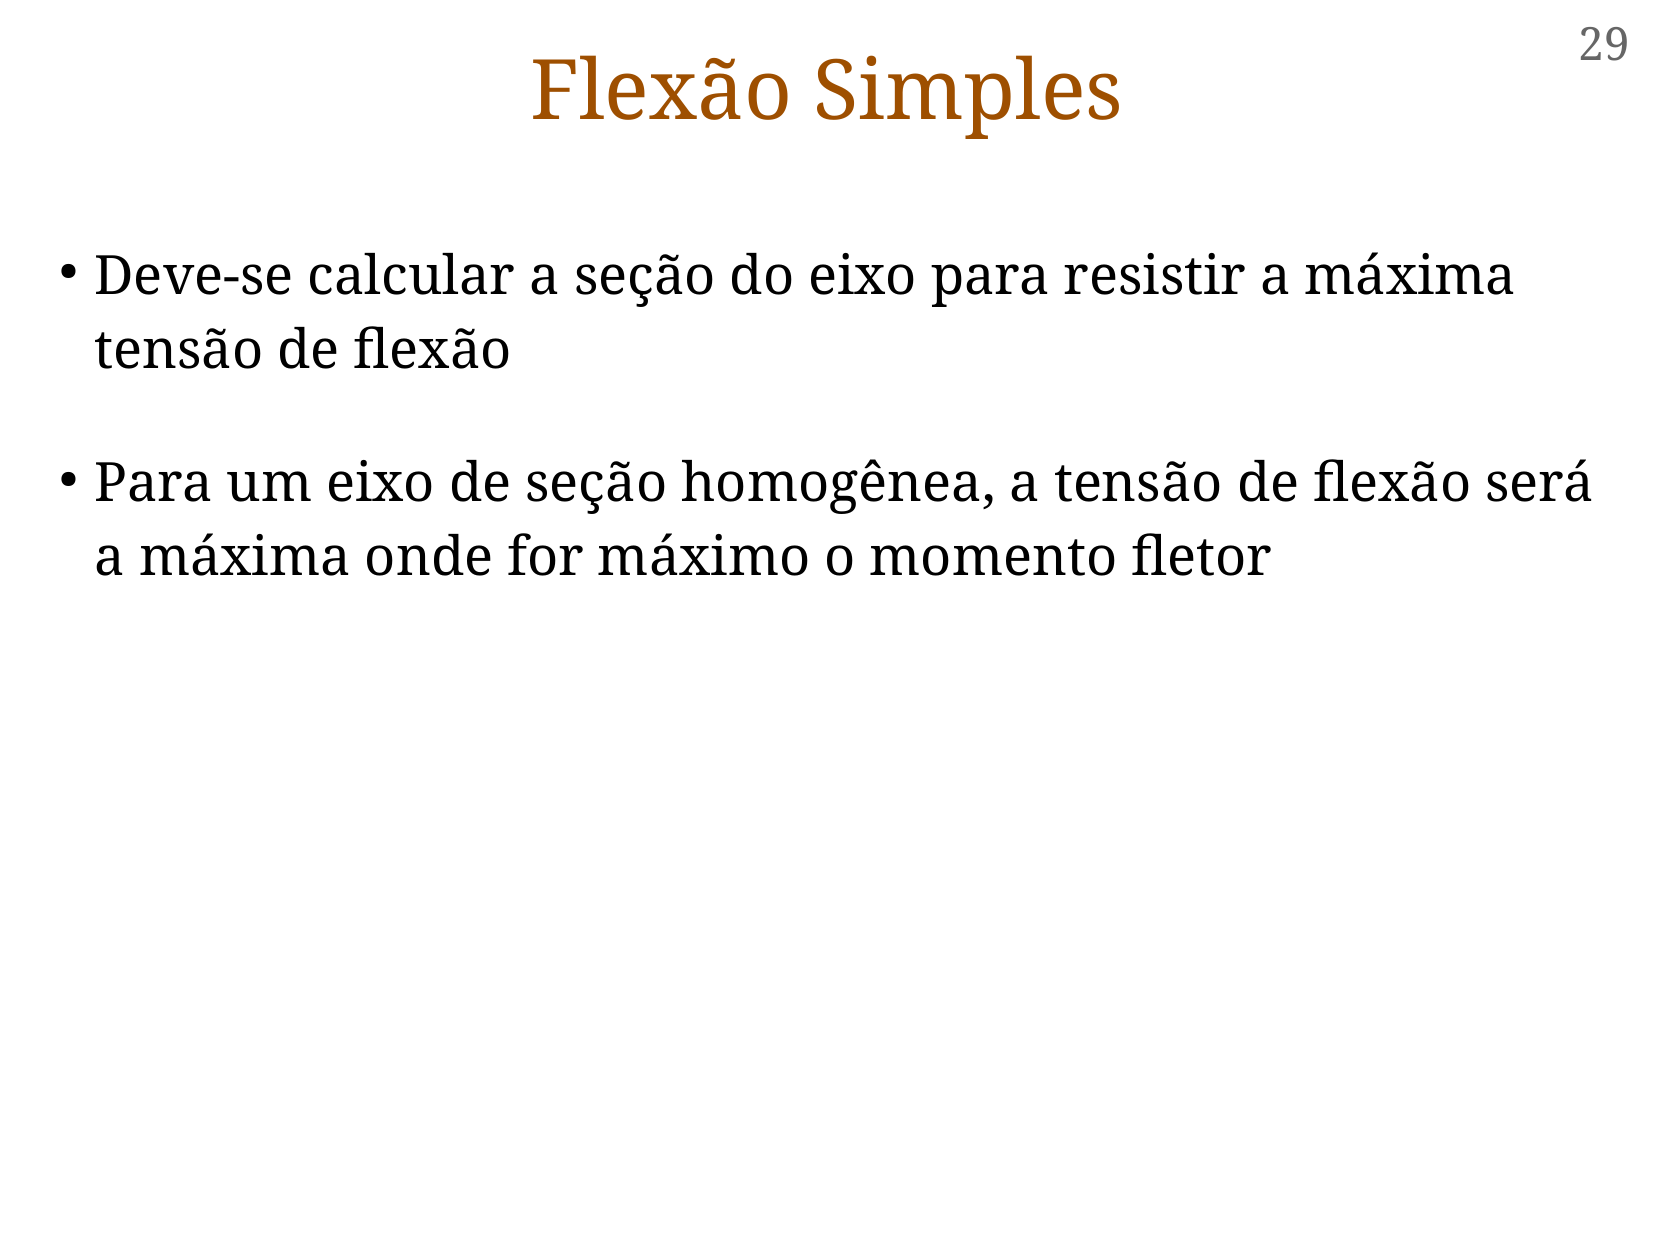

29
# Flexão Simples
Deve-se calcular a seção do eixo para resistir a máxima tensão de flexão
Para um eixo de seção homogênea, a tensão de flexão será a máxima onde for máximo o momento fletor